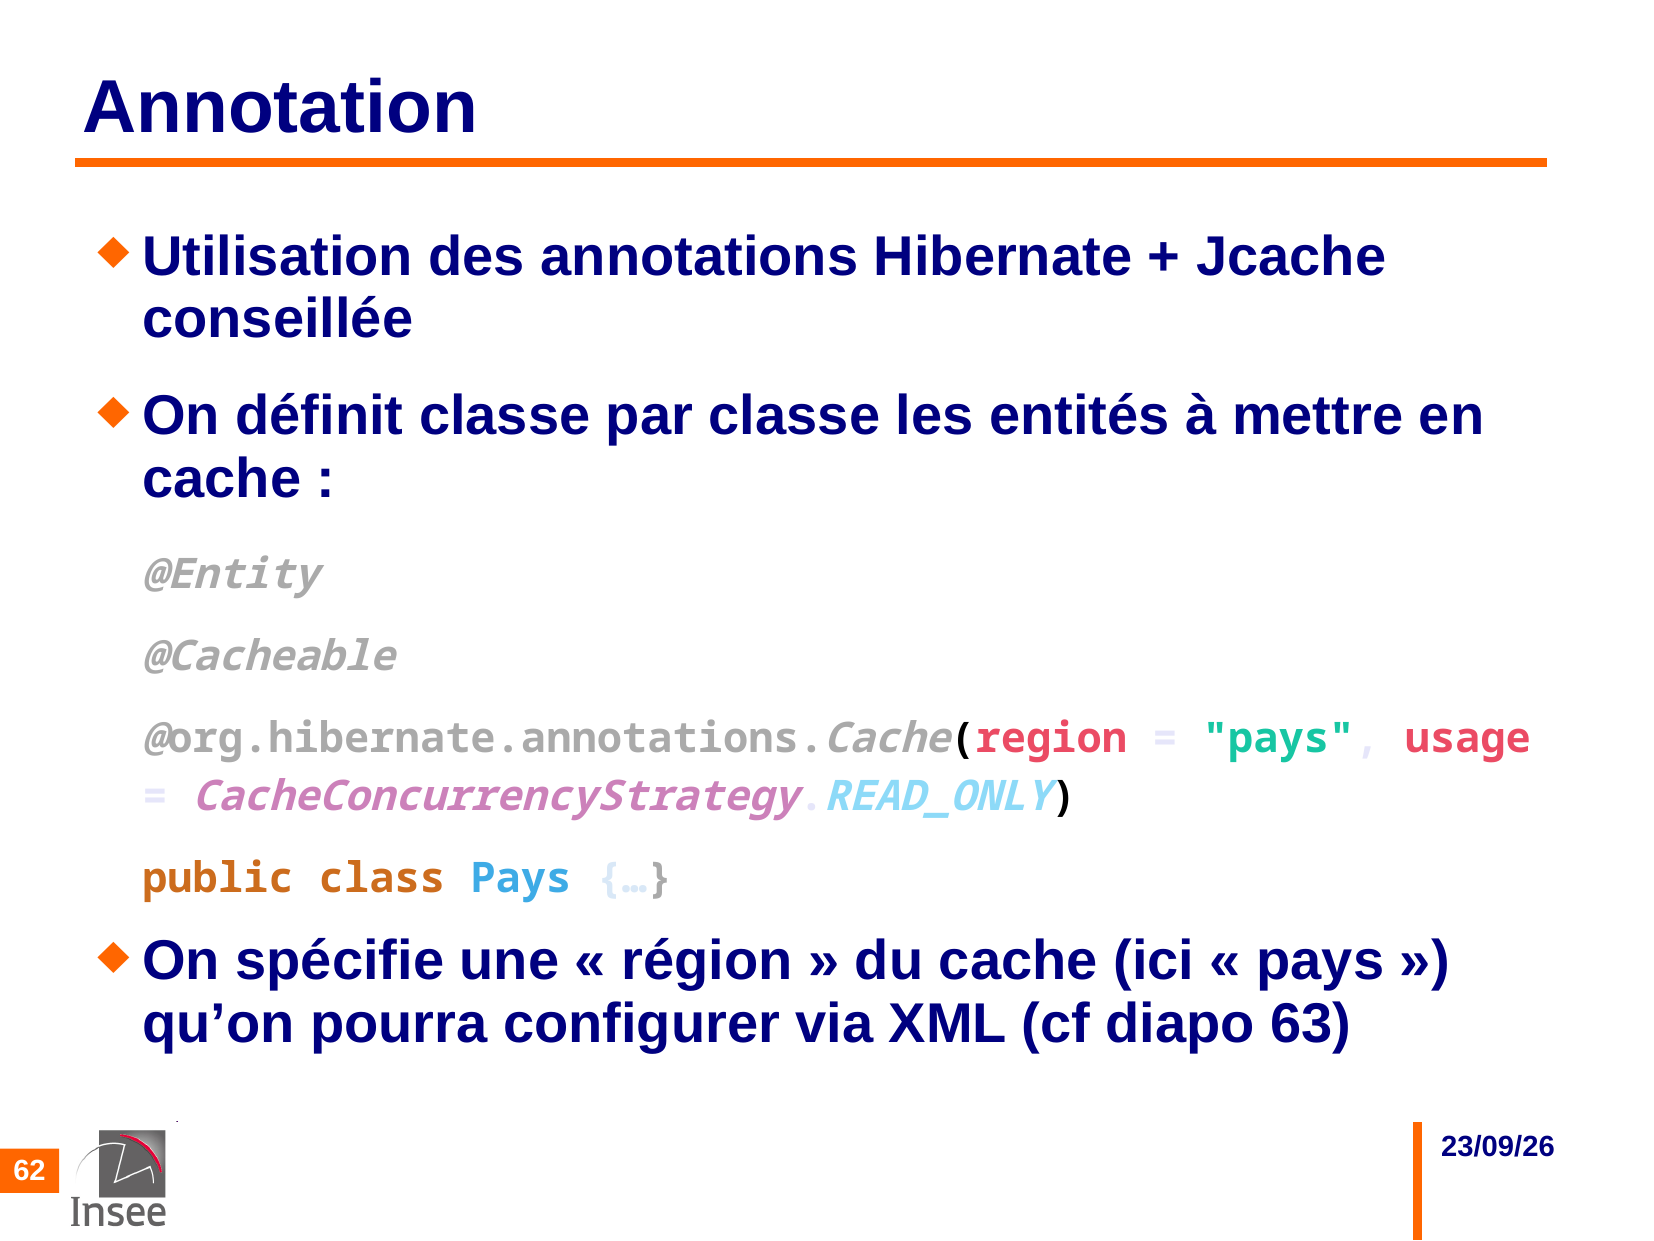

# Annotation
Utilisation des annotations Hibernate + Jcache conseillée
On définit classe par classe les entités à mettre en cache :
@Entity
@Cacheable
@org.hibernate.annotations.Cache(region = "pays", usage = CacheConcurrencyStrategy.READ_ONLY)
public class Pays {…}
On spécifie une « région » du cache (ici « pays ») qu’on pourra configurer via XML (cf diapo 63)
62